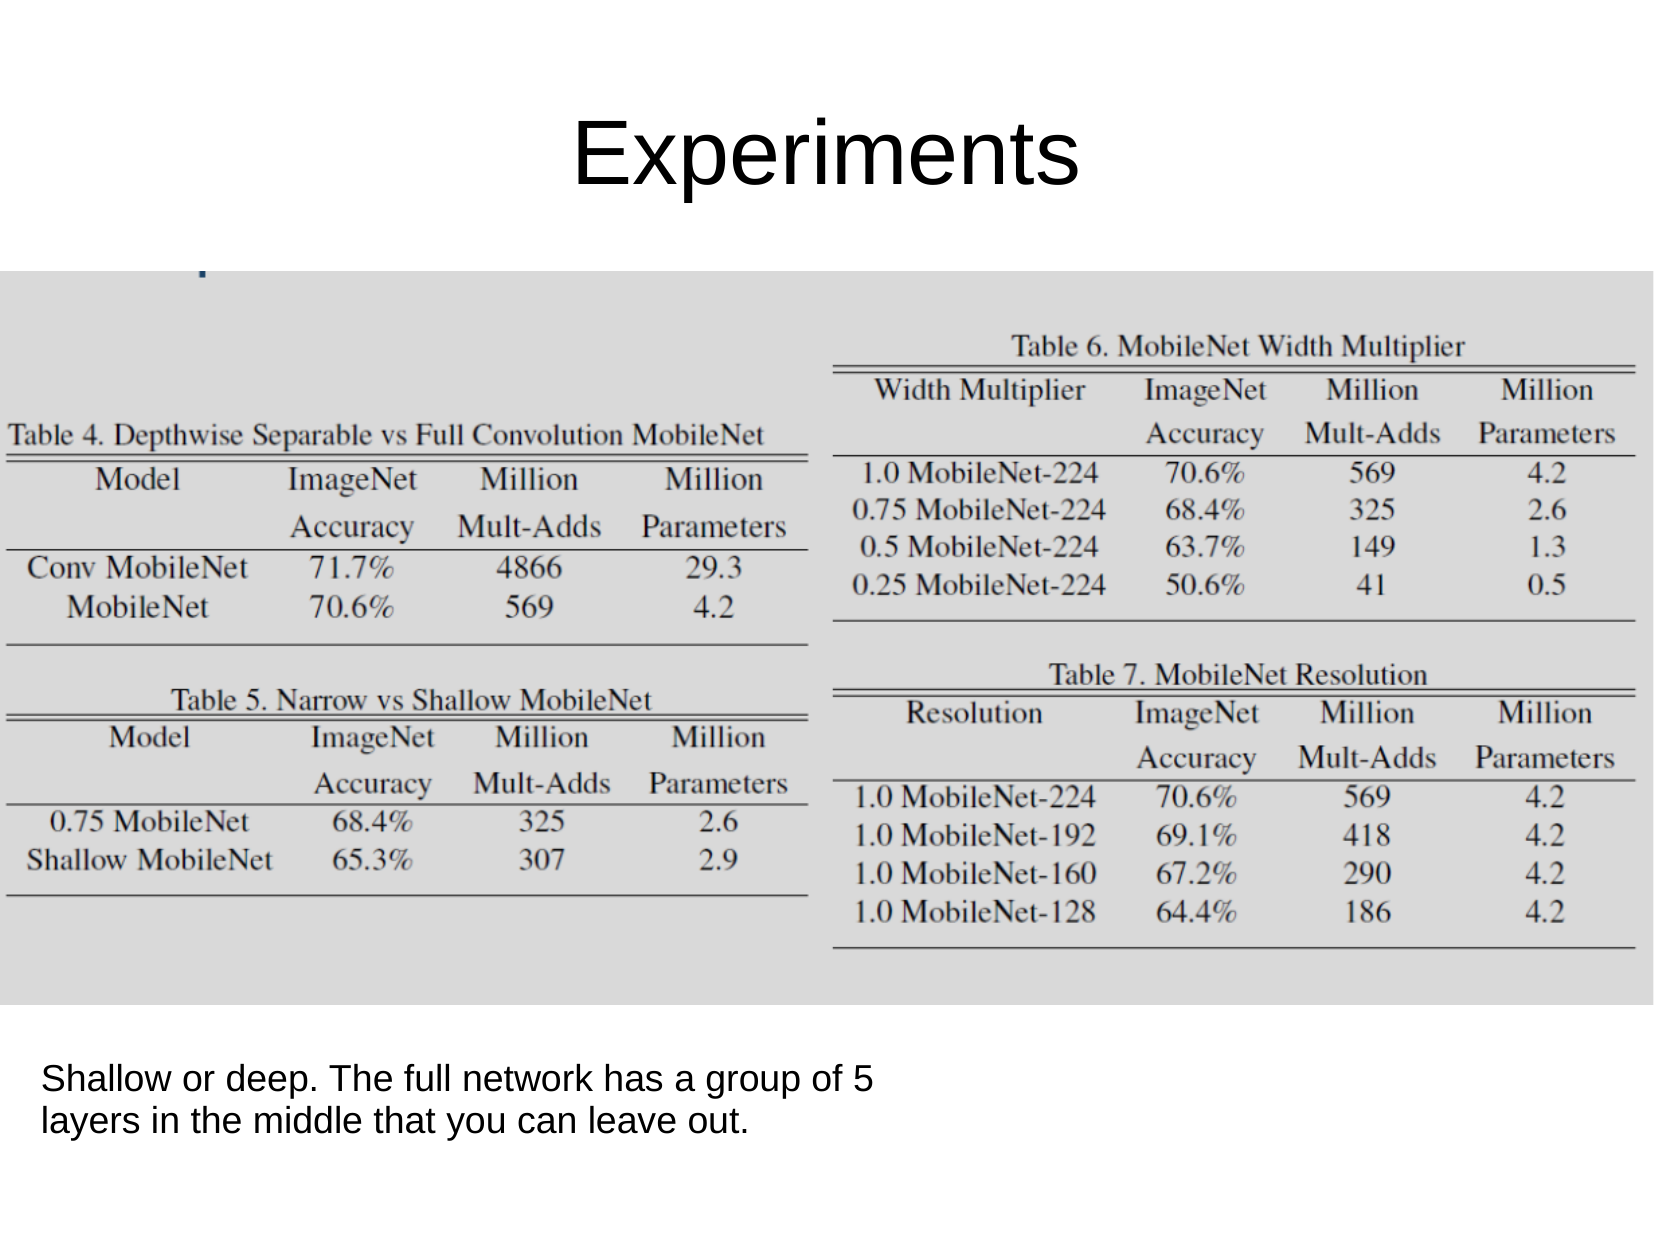

# Experiments
Shallow or deep. The full network has a group of 5 layers in the middle that you can leave out.